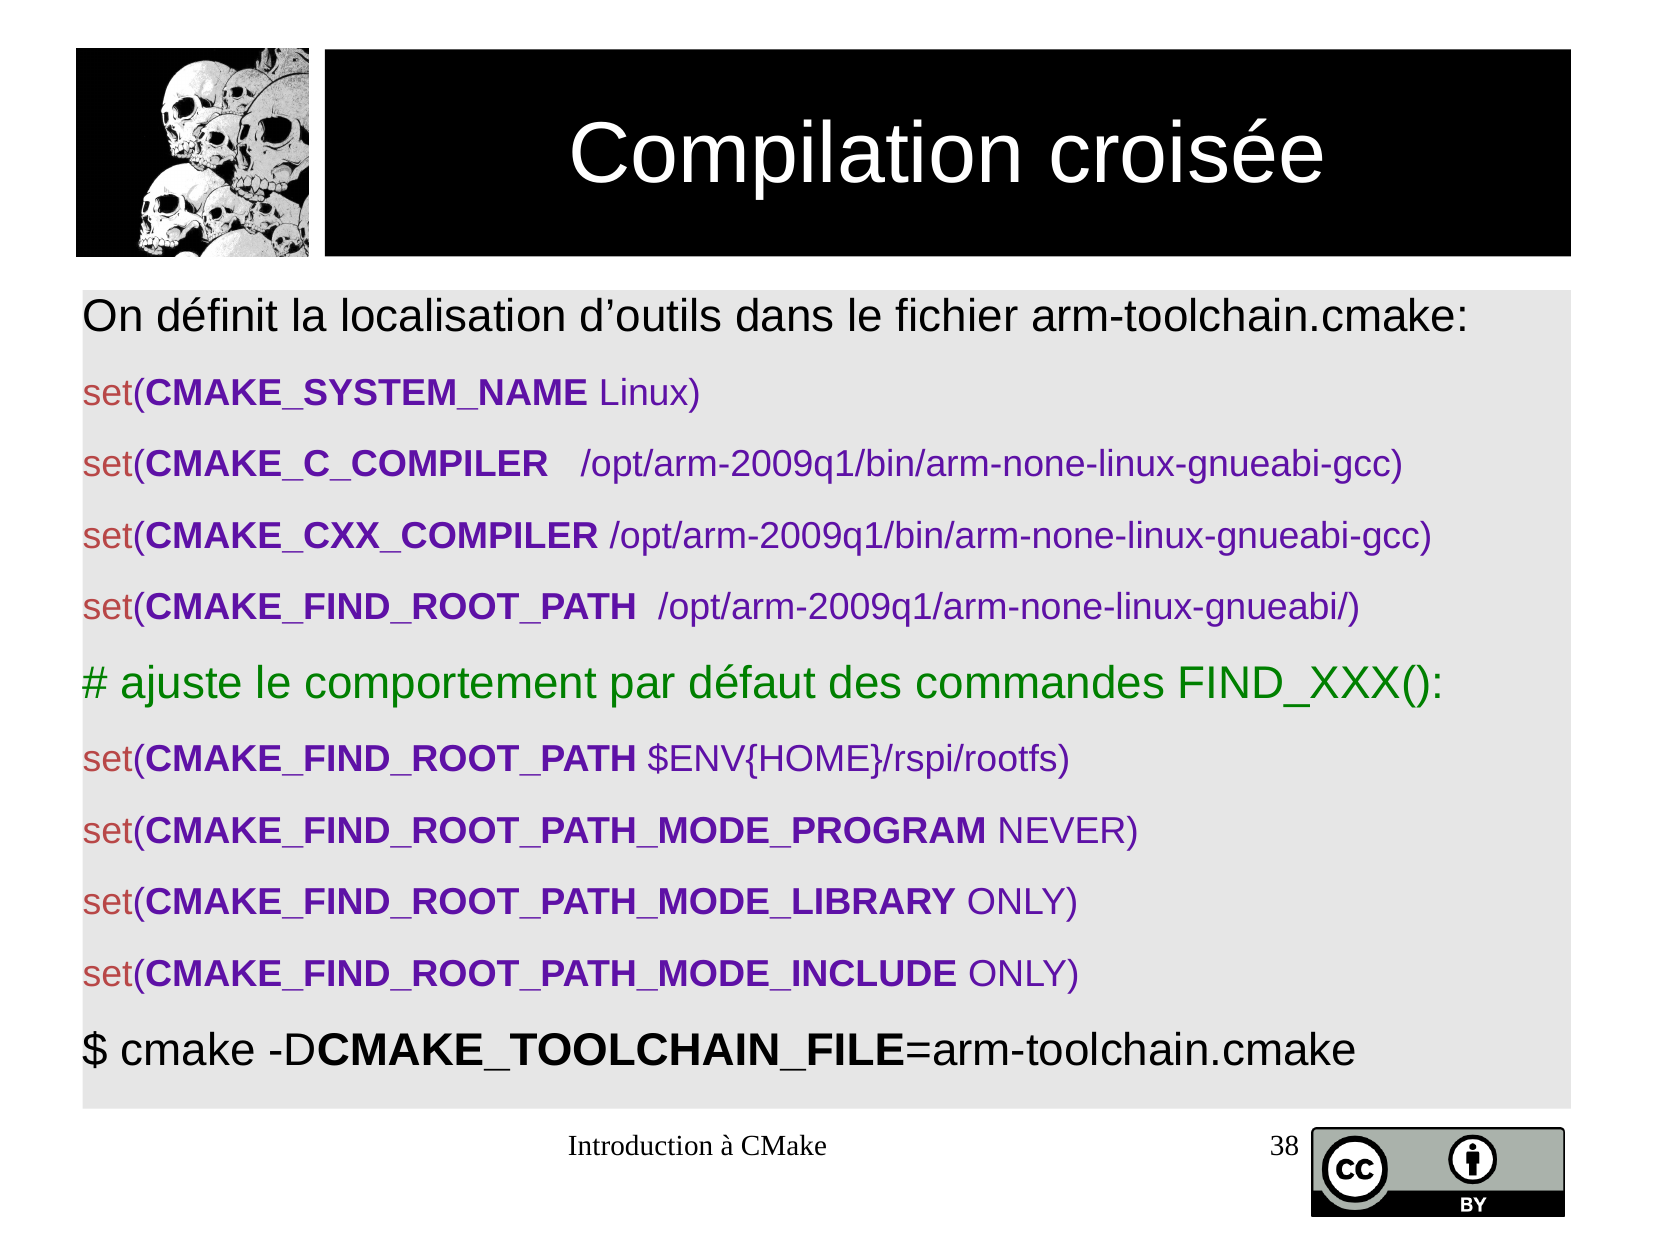

# Compilation croisée
On définit la localisation d’outils dans le fichier arm-toolchain.cmake:
set(CMAKE_SYSTEM_NAME Linux)
set(CMAKE_C_COMPILER /opt/arm-2009q1/bin/arm-none-linux-gnueabi-gcc)
set(CMAKE_CXX_COMPILER /opt/arm-2009q1/bin/arm-none-linux-gnueabi-gcc)
set(CMAKE_FIND_ROOT_PATH /opt/arm-2009q1/arm-none-linux-gnueabi/)
# ajuste le comportement par défaut des commandes FIND_XXX():
set(CMAKE_FIND_ROOT_PATH $ENV{HOME}/rspi/rootfs)
set(CMAKE_FIND_ROOT_PATH_MODE_PROGRAM NEVER)
set(CMAKE_FIND_ROOT_PATH_MODE_LIBRARY ONLY)
set(CMAKE_FIND_ROOT_PATH_MODE_INCLUDE ONLY)
$ cmake -DCMAKE_TOOLCHAIN_FILE=arm-toolchain.cmake
Introduction à CMake
38